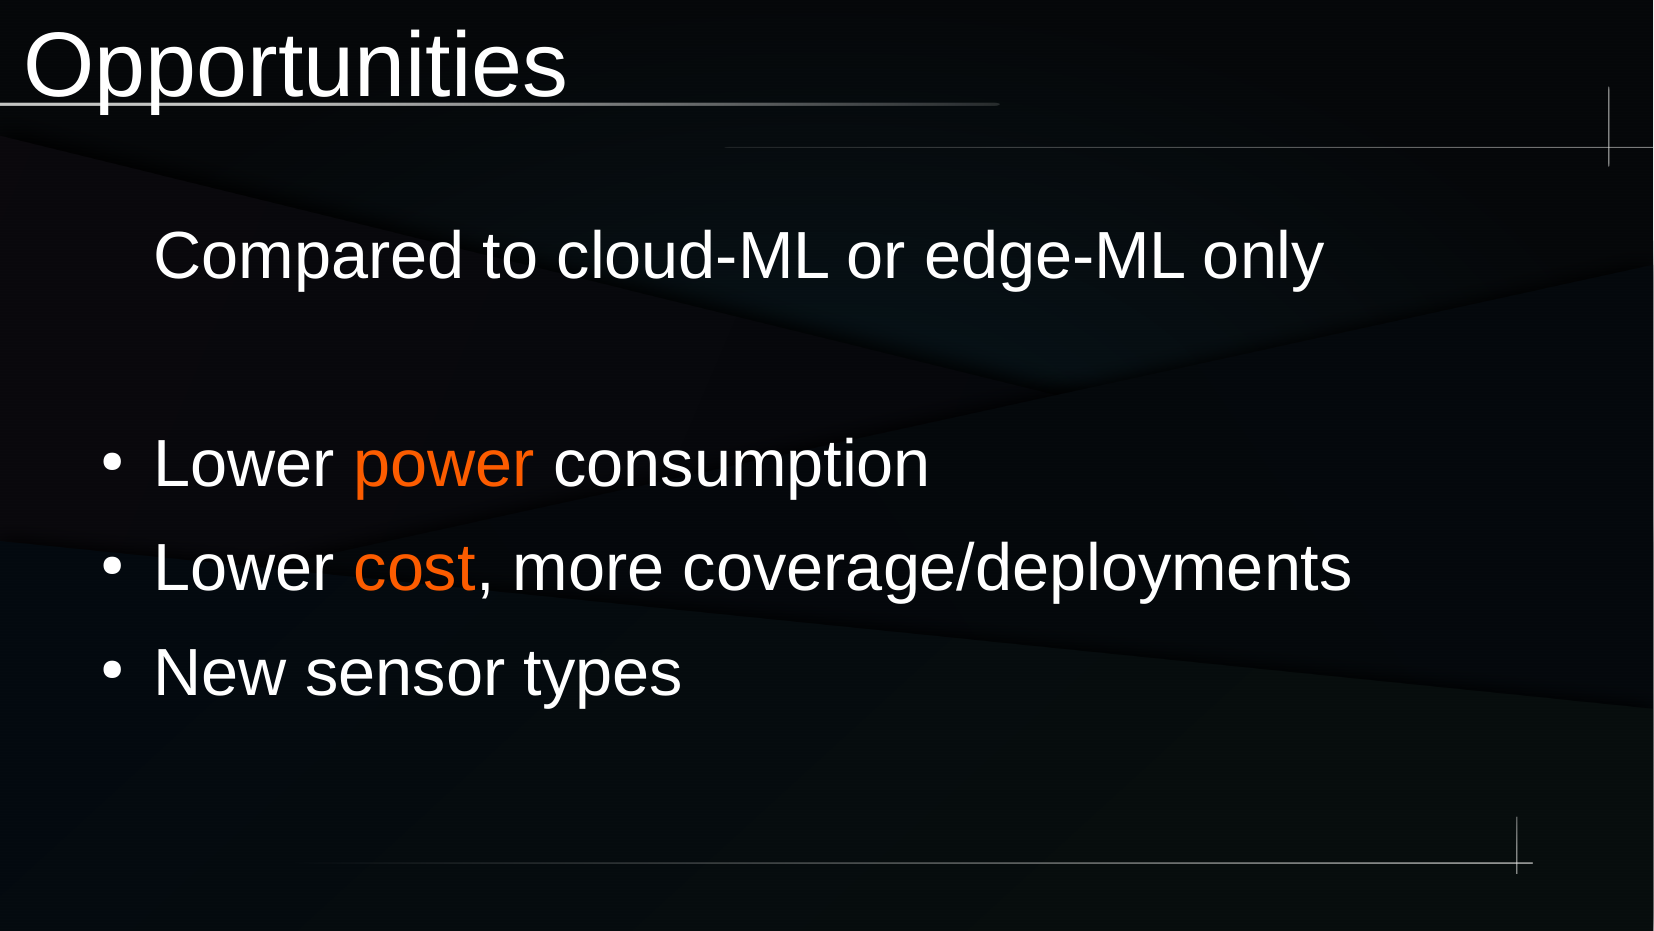

# Opportunities
Compared to cloud-ML or edge-ML only
Lower power consumption
Lower cost, more coverage/deployments
New sensor types